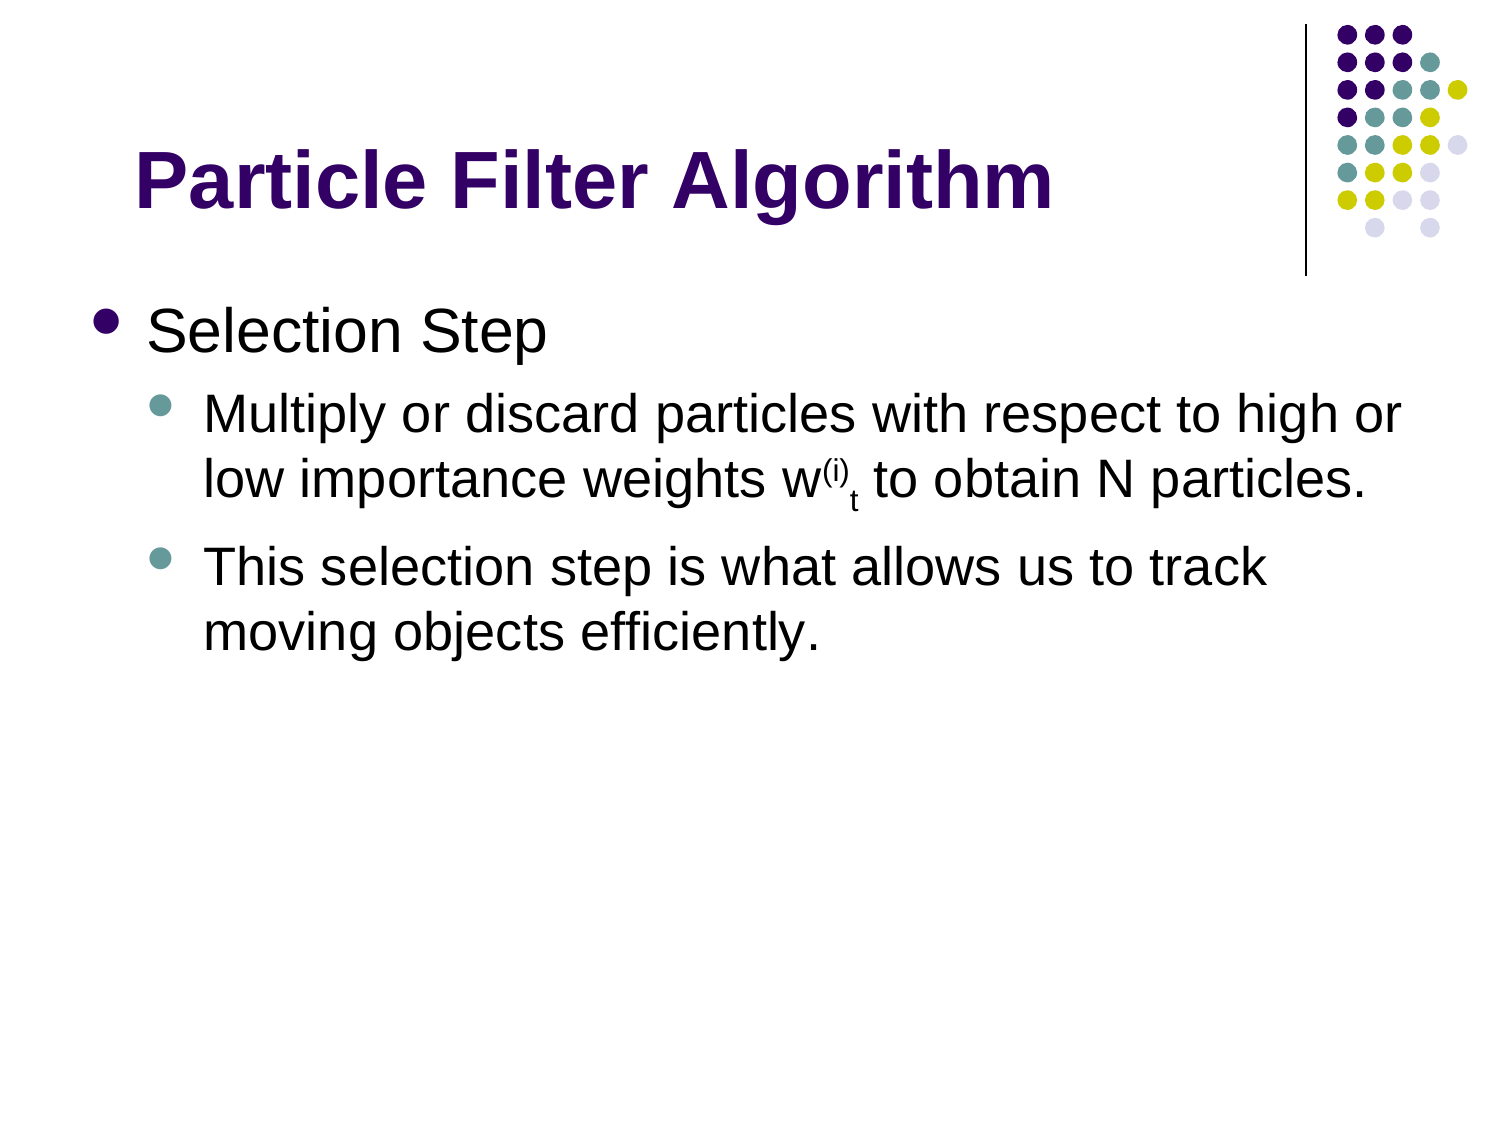

# Particle Filter Algorithm
Selection Step
Multiply or discard particles with respect to high or low importance weights w(i)t to obtain N particles.
This selection step is what allows us to track moving objects efficiently.